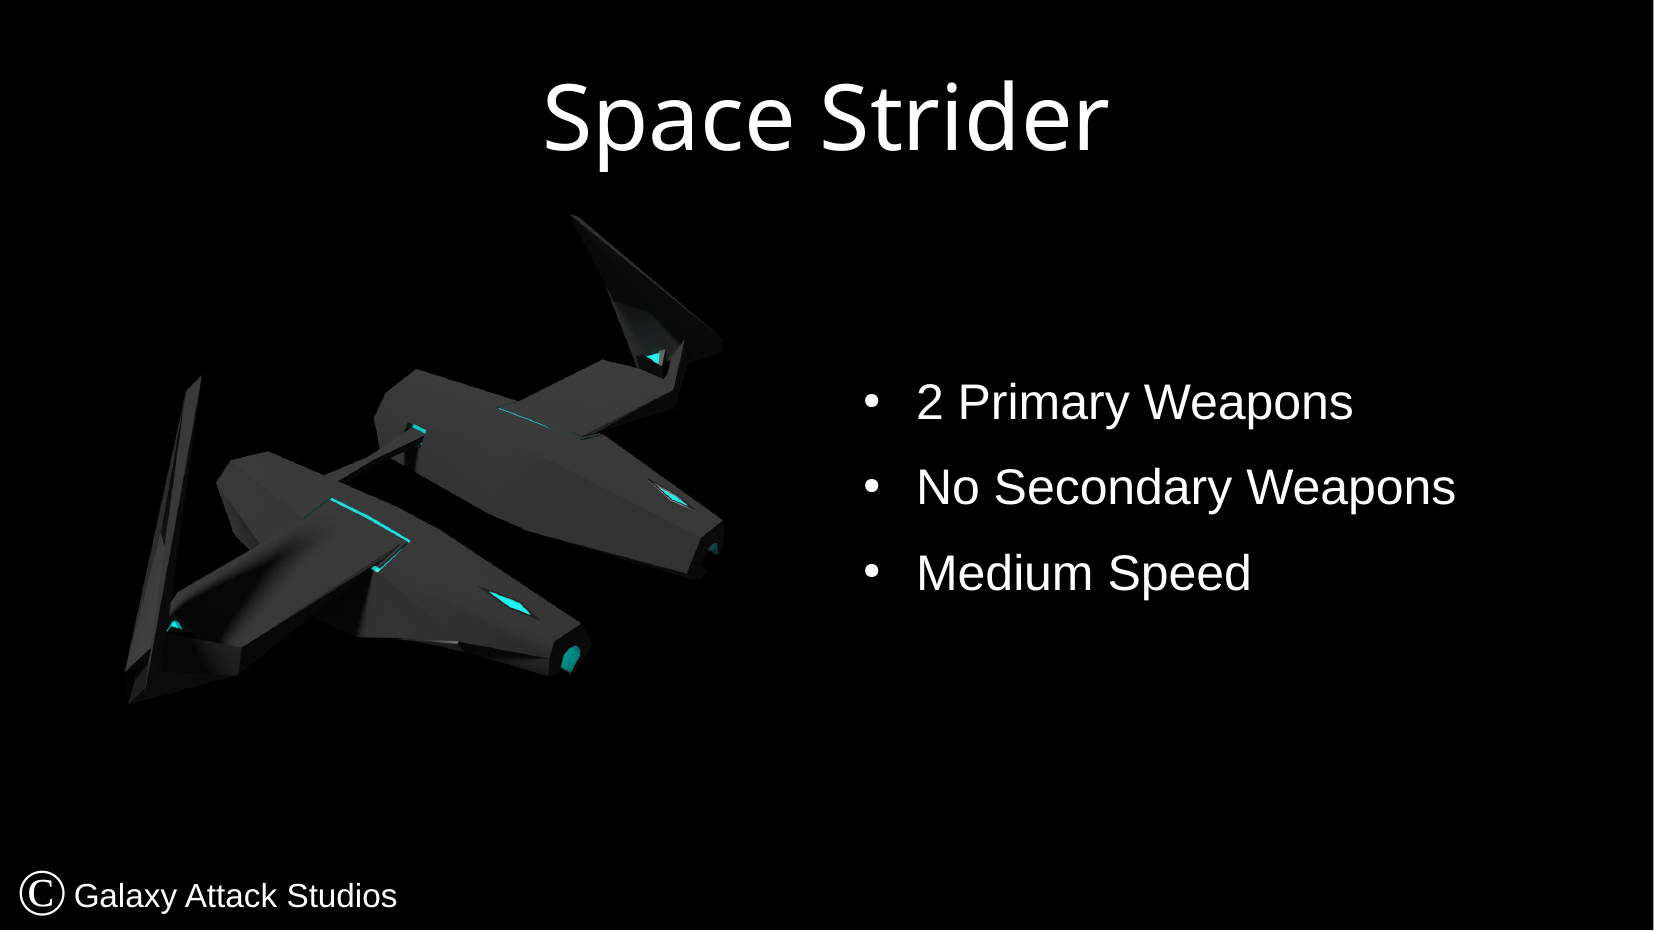

# Space Strider
2 Primary Weapons
No Secondary Weapons
Medium Speed